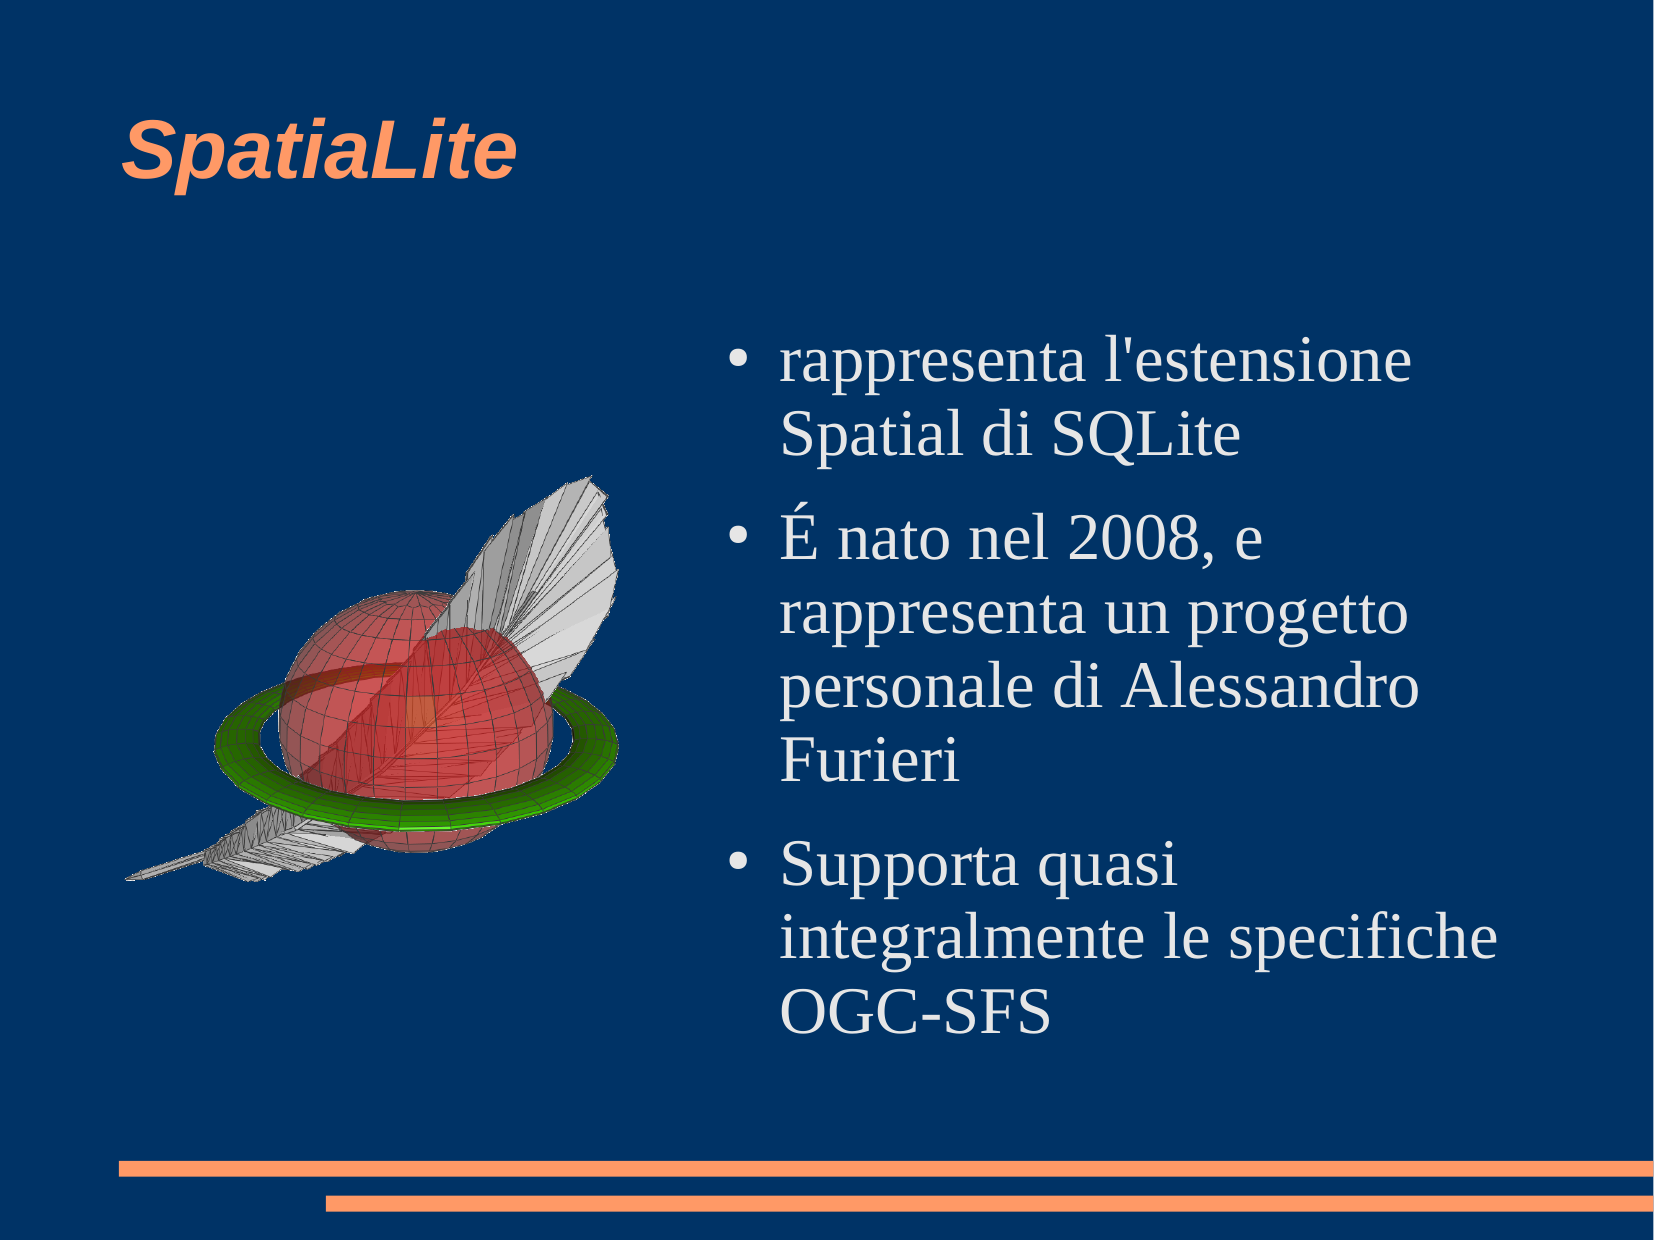

# SpatiaLite
rappresenta l'estensione Spatial di SQLite
É nato nel 2008, e rappresenta un progetto personale di Alessandro Furieri
Supporta quasi integralmente le specifiche OGC-SFS